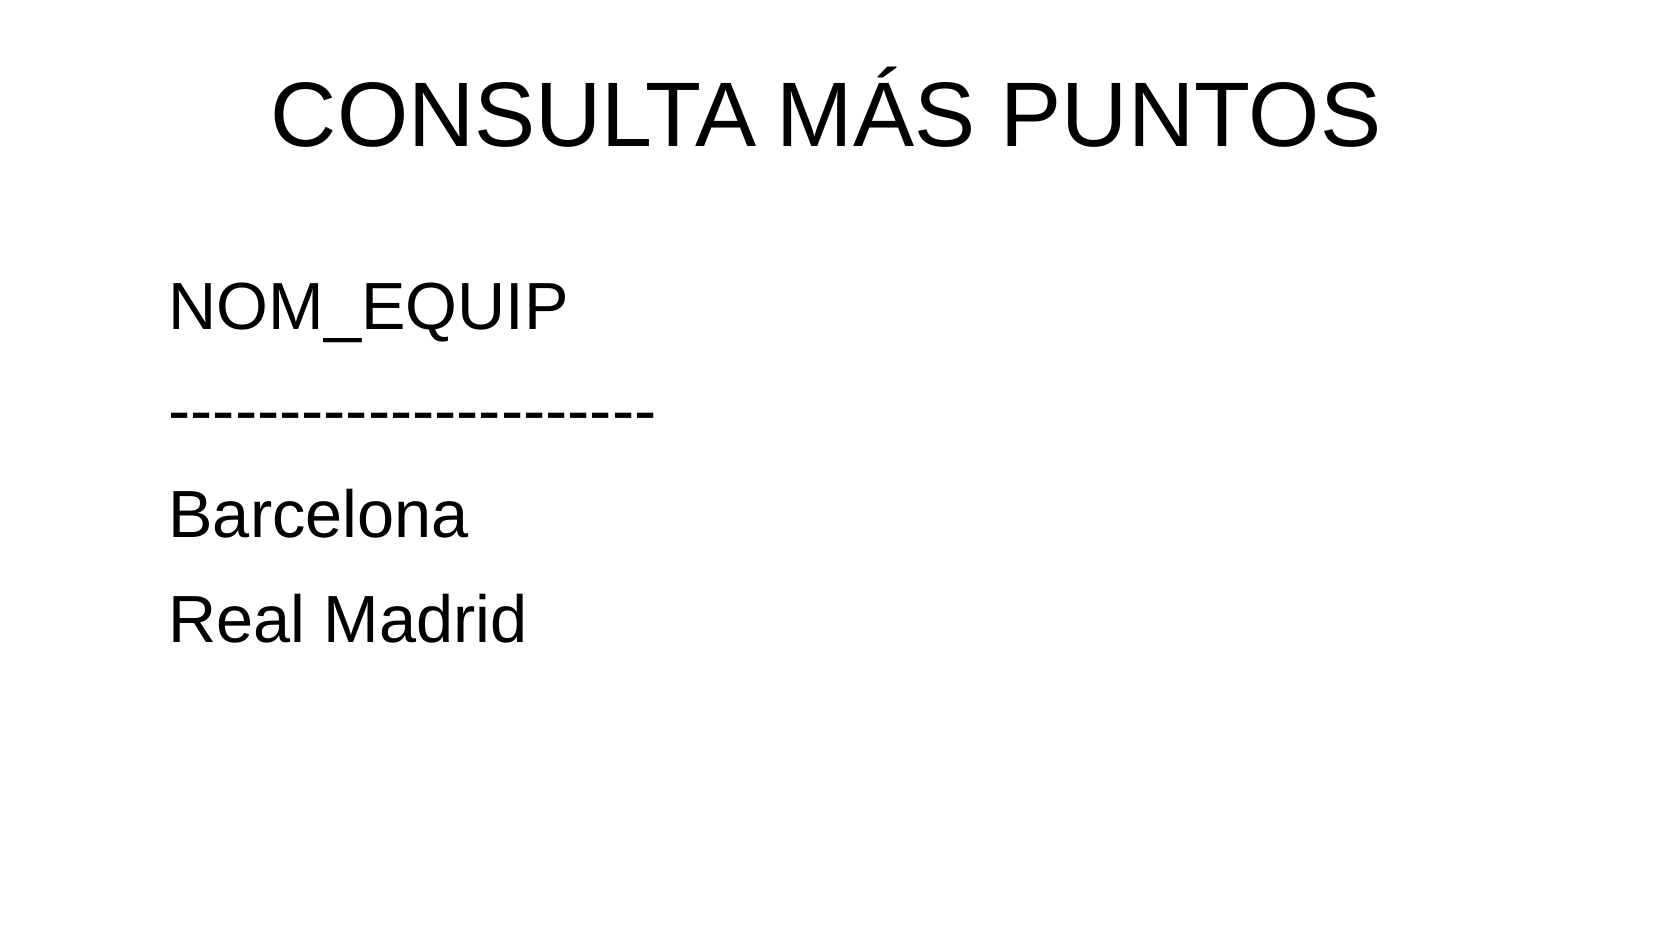

# CONSULTA MÁS PUNTOS
NOM_EQUIP
----------------------
Barcelona
Real Madrid